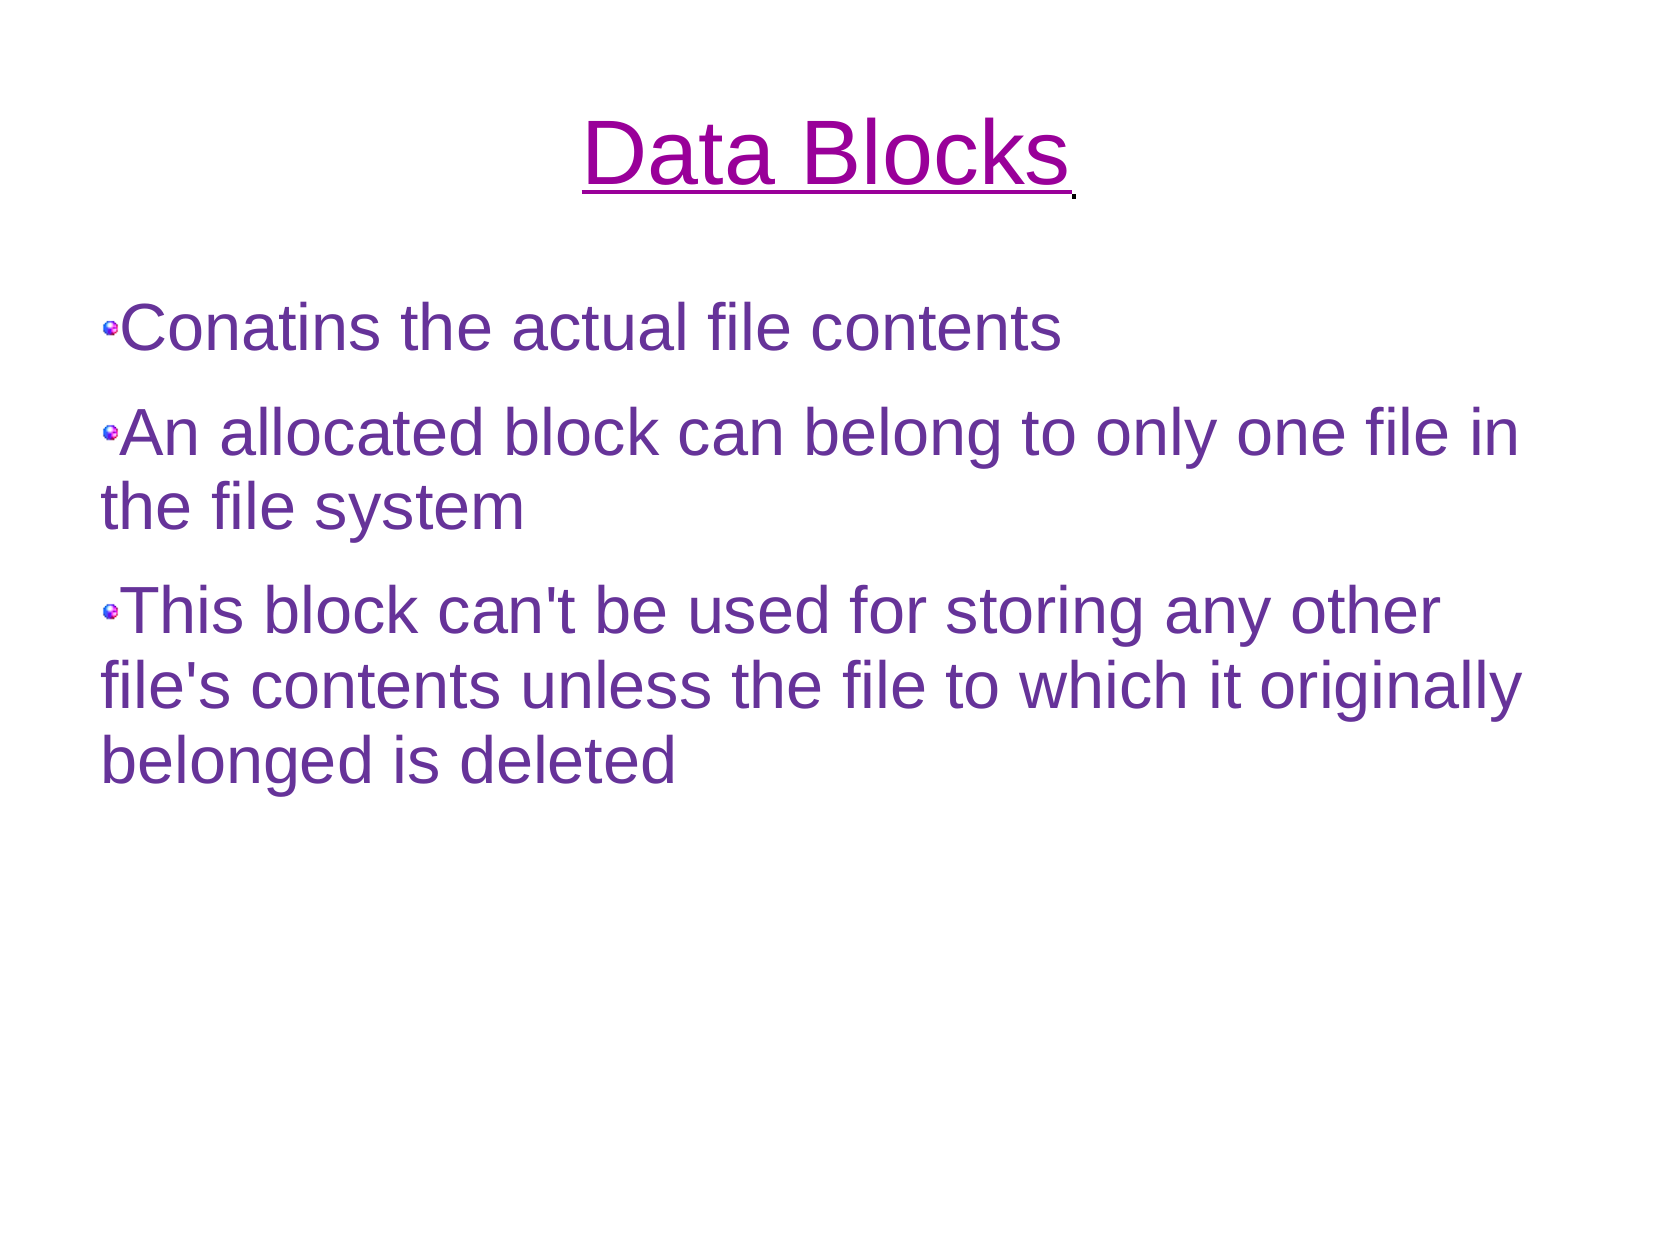

# Data Blocks
Conatins the actual file contents
An allocated block can belong to only one file in the file system
This block can't be used for storing any other file's contents unless the file to which it originally belonged is deleted